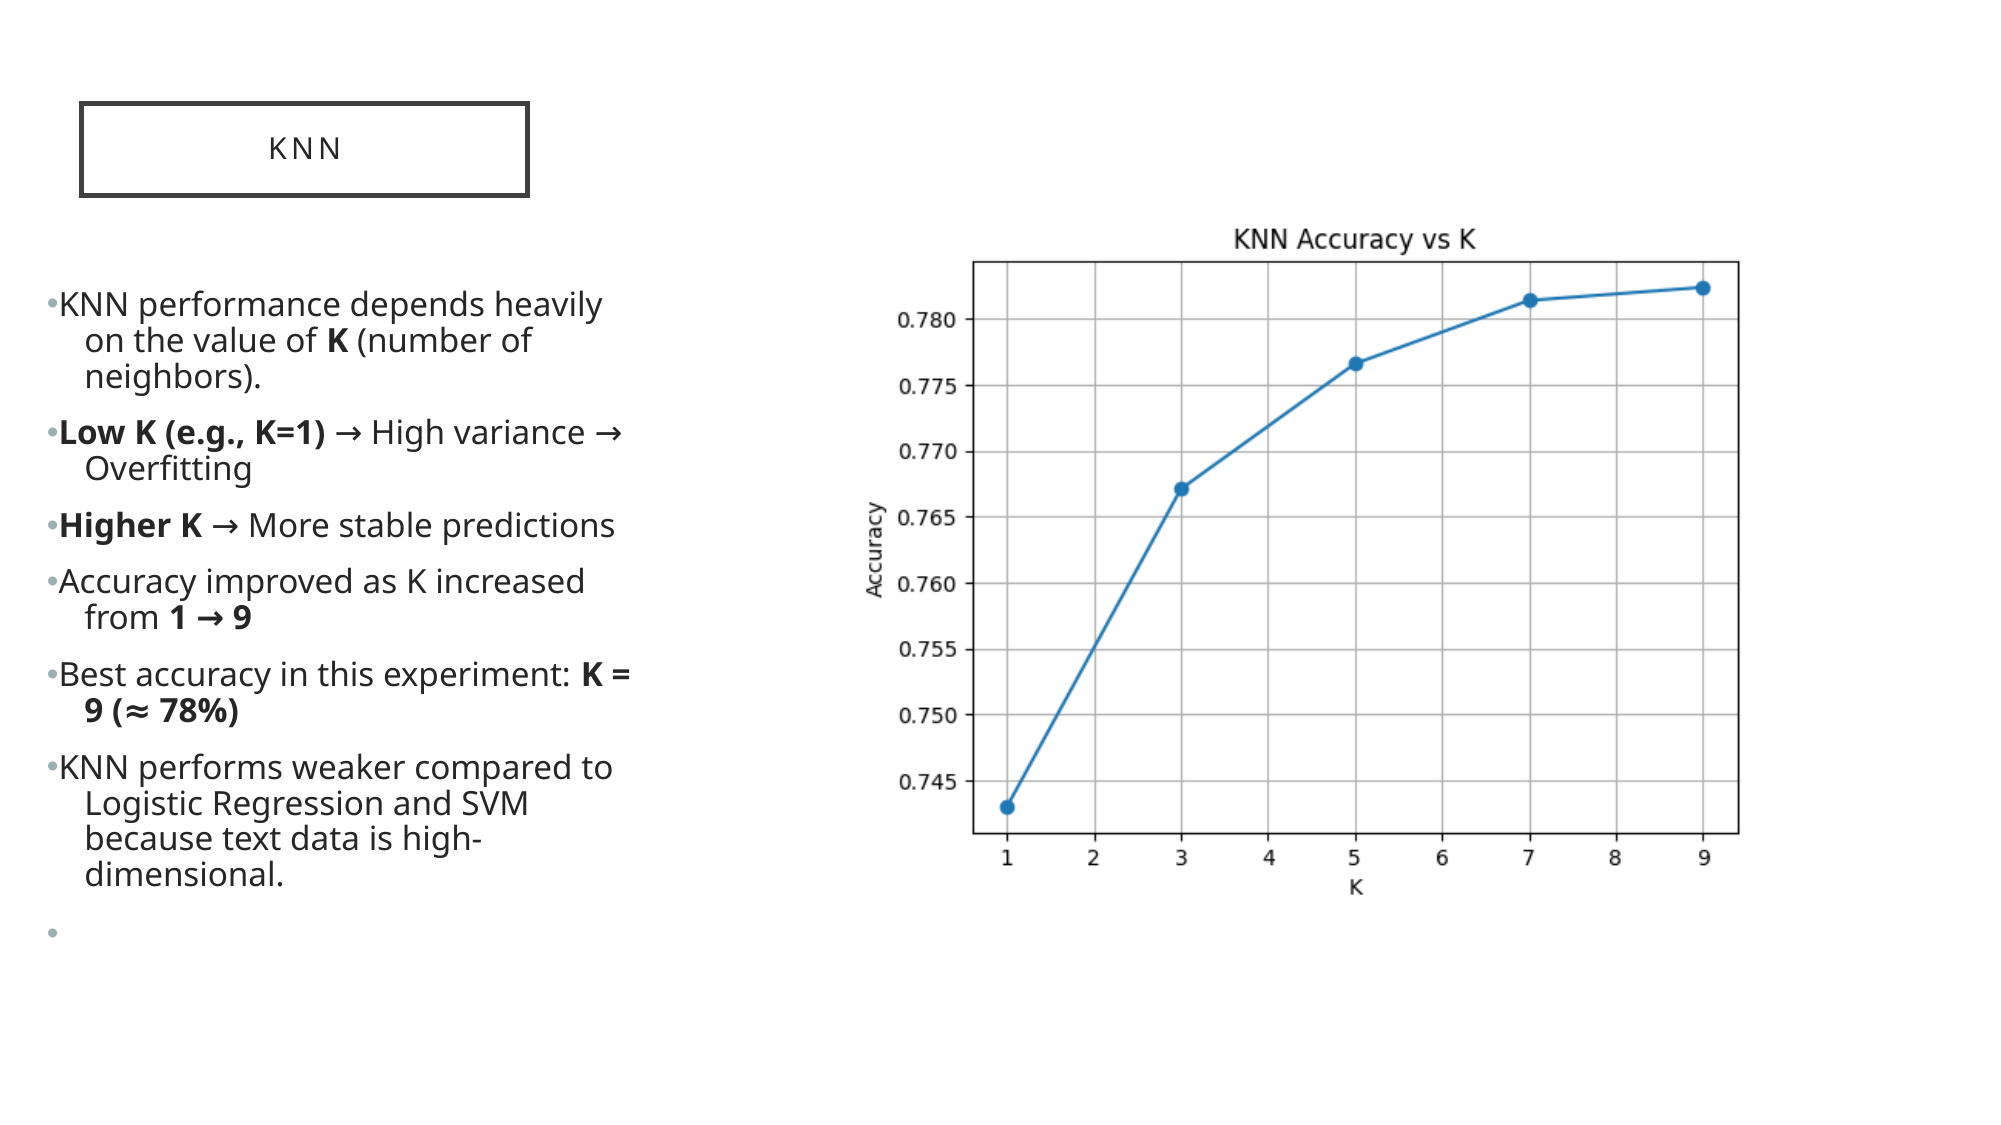

# KNN
KNN performance depends heavily on the value of K (number of neighbors).
Low K (e.g., K=1) → High variance → Overfitting
Higher K → More stable predictions
Accuracy improved as K increased from 1 → 9
Best accuracy in this experiment: K = 9 (≈ 78%)
KNN performs weaker compared to Logistic Regression and SVM because text data is high-dimensional.